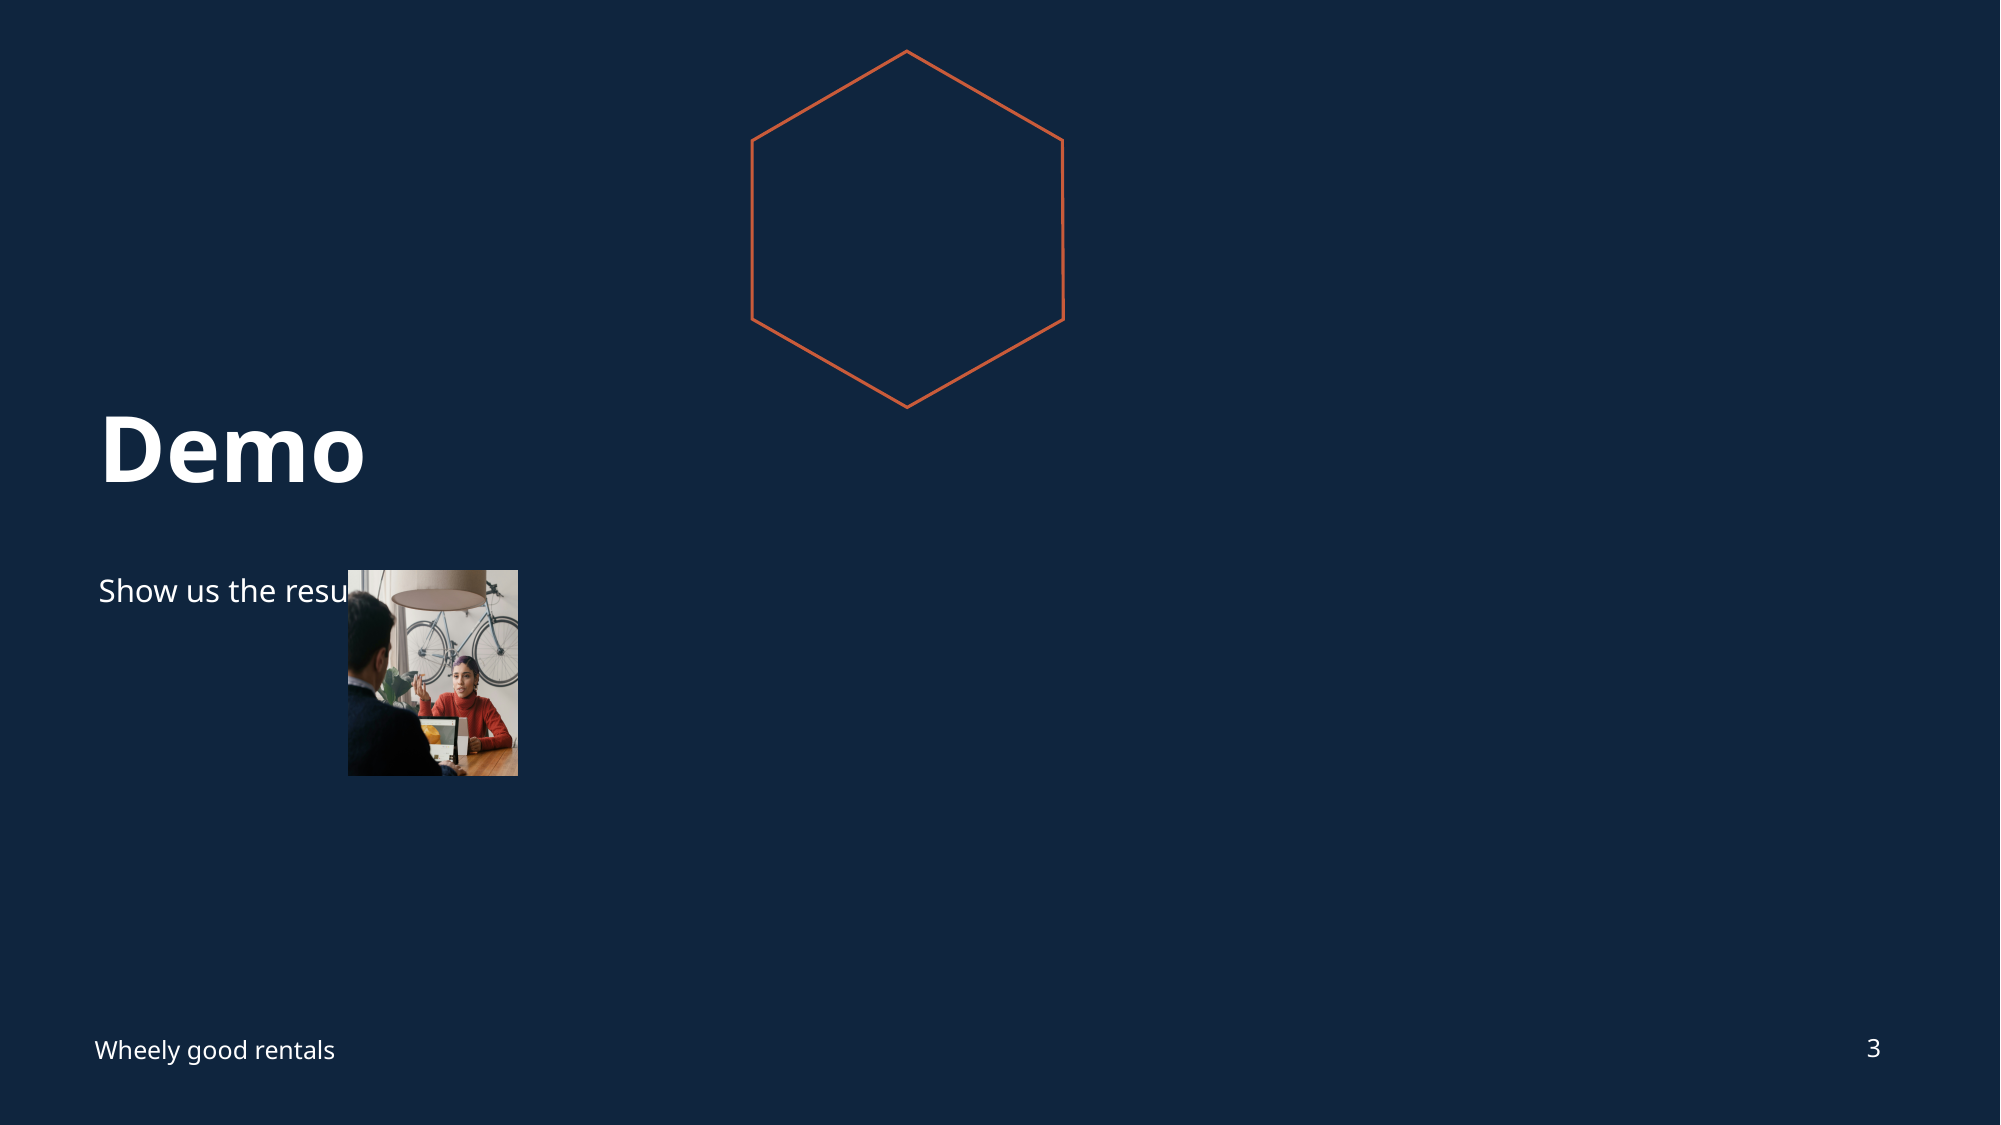

# Demo
Show us the results
Wheely good rentals